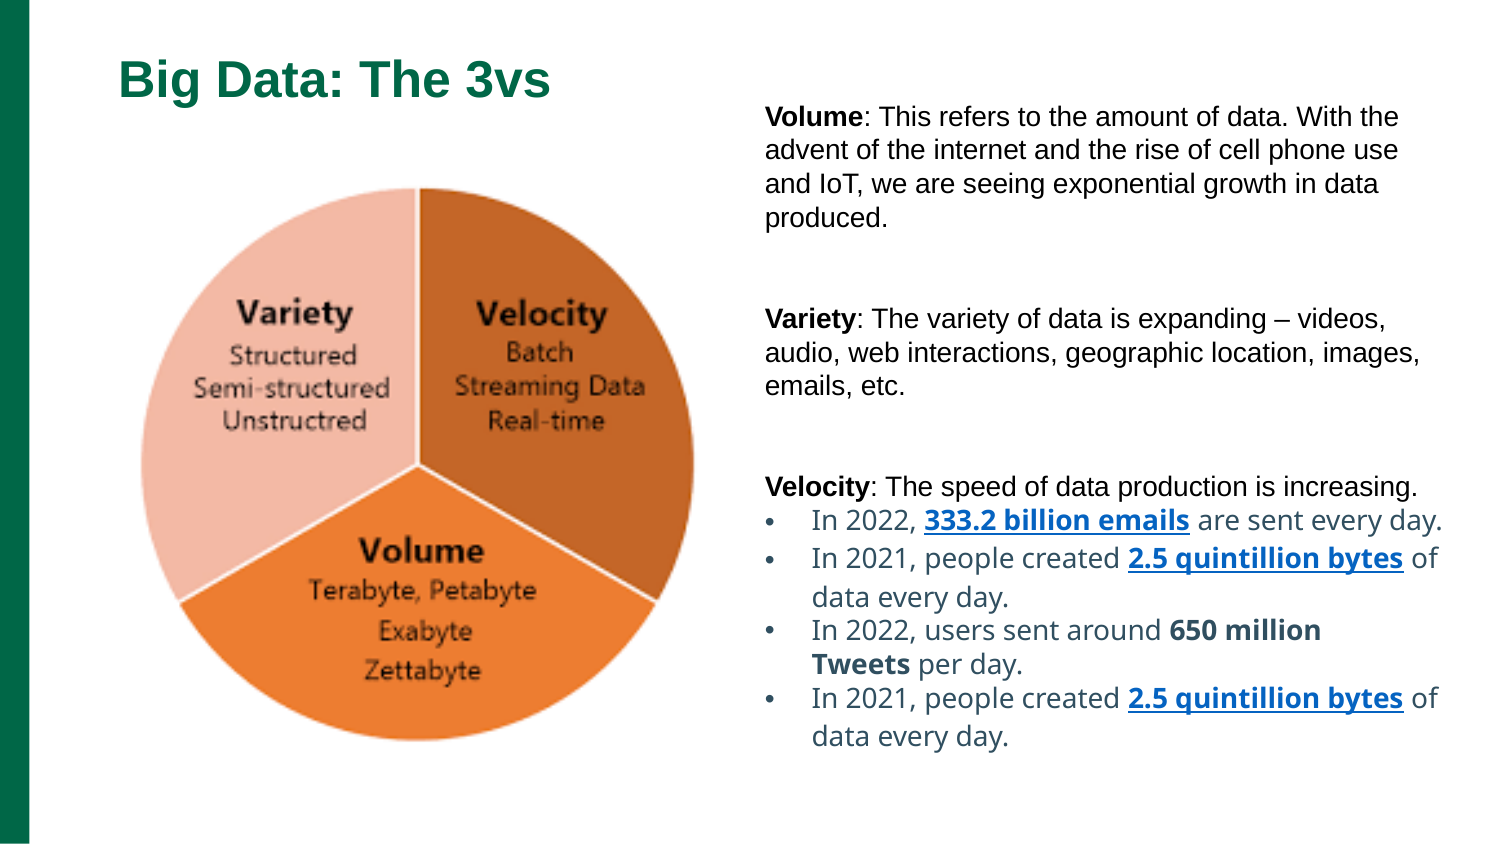

# Big Data: The 3vs
Volume: This refers to the amount of data. With the advent of the internet and the rise of cell phone use and IoT, we are seeing exponential growth in data produced.
Variety: The variety of data is expanding – videos, audio, web interactions, geographic location, images, emails, etc.
Velocity: The speed of data production is increasing.
In 2022, 333.2 billion emails are sent every day.
In 2021, people created 2.5 quintillion bytes of data every day.
In 2022, users sent around 650 million Tweets per day.
In 2021, people created 2.5 quintillion bytes of data every day.